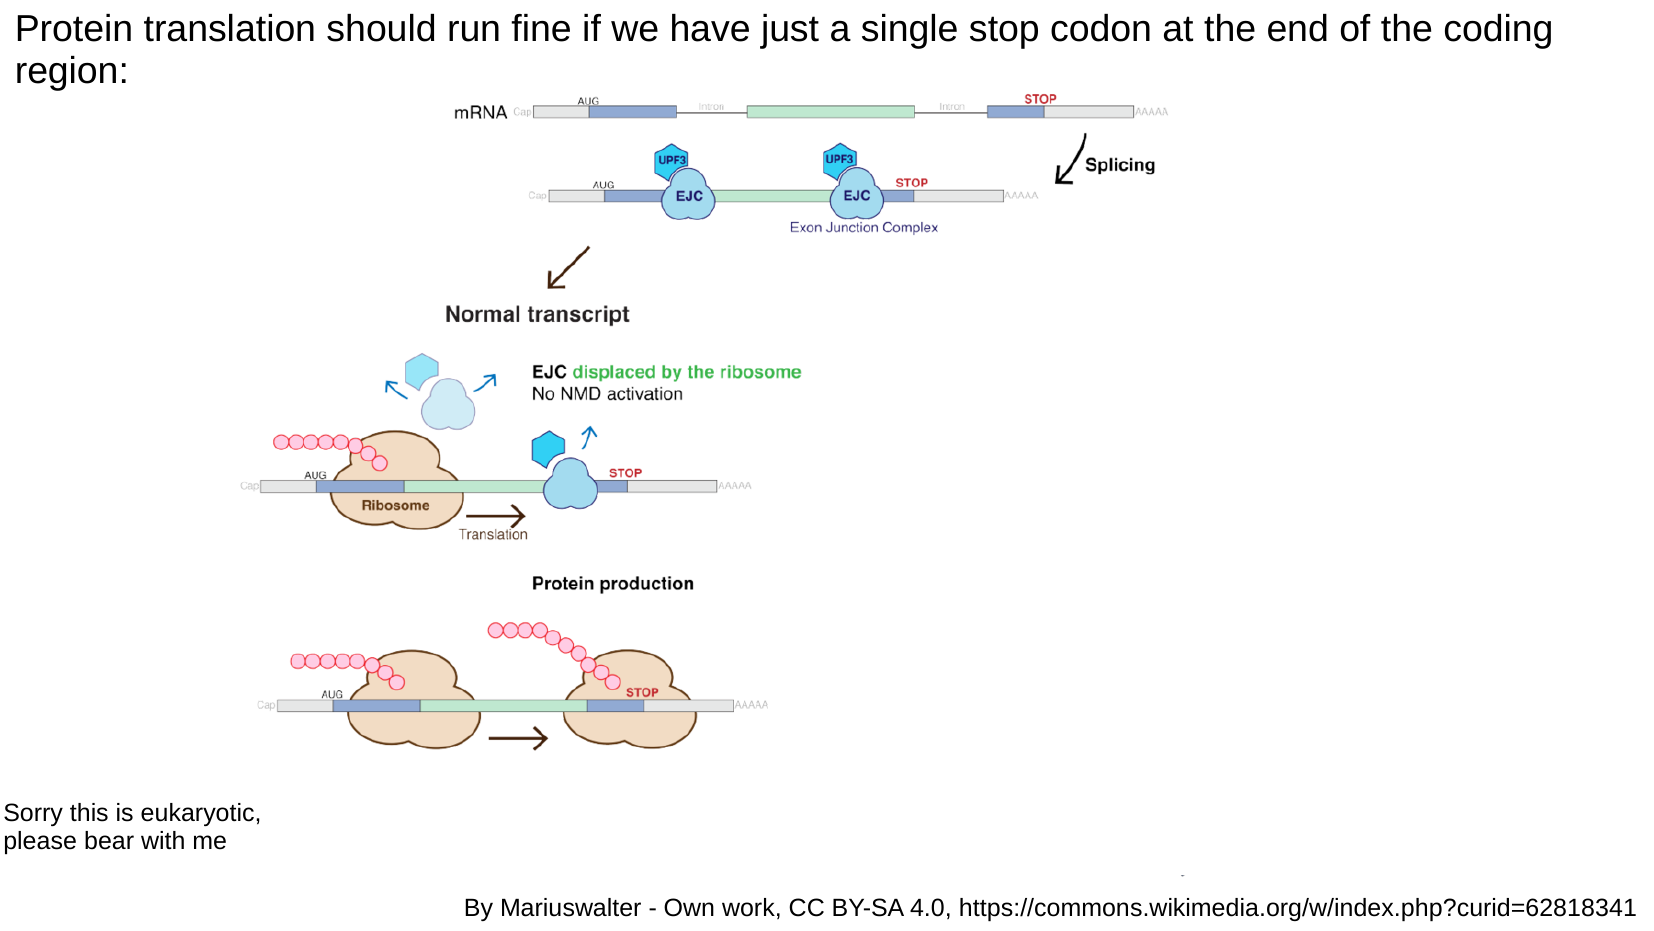

Protein translation should run fine if we have just a single stop codon at the end of the coding region:
Sorry this is eukaryotic, please bear with me
By Mariuswalter - Own work, CC BY-SA 4.0, https://commons.wikimedia.org/w/index.php?curid=62818341